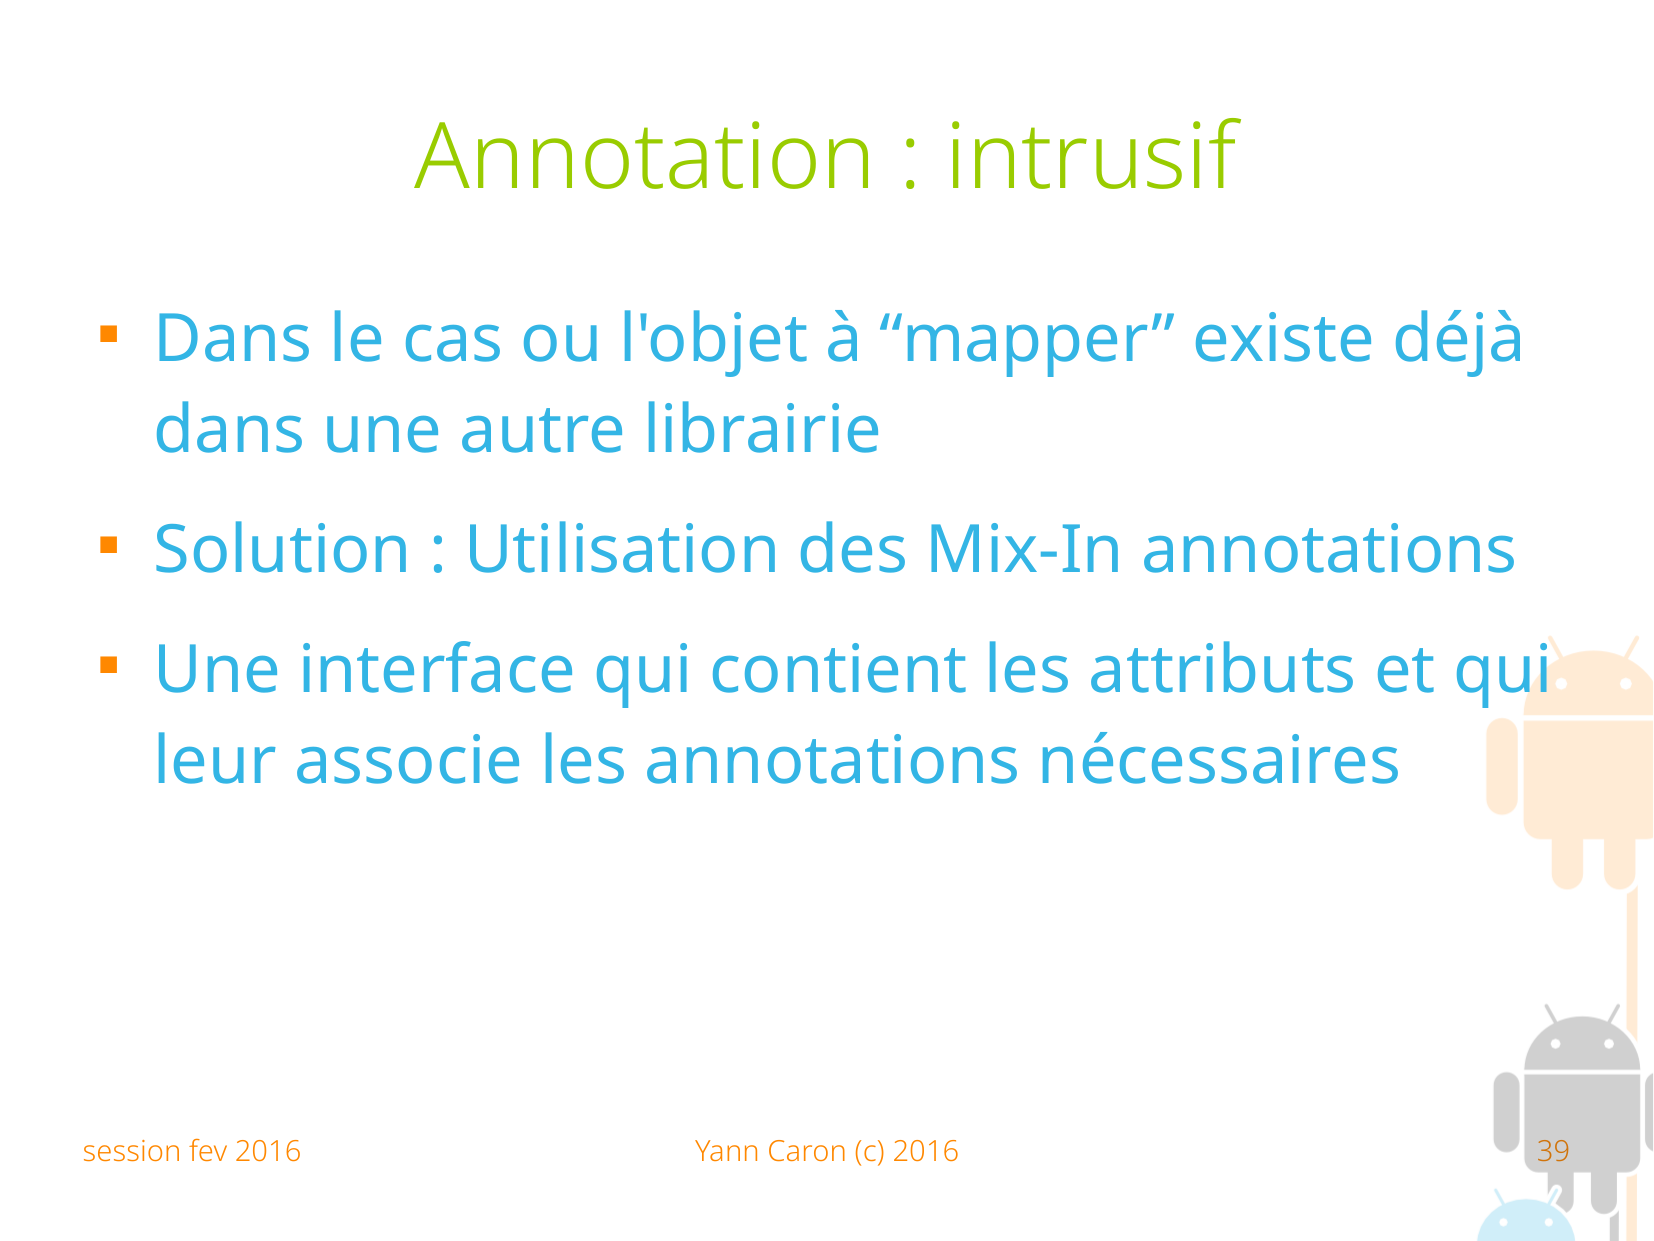

# Annotation : intrusif
Dans le cas ou l'objet à “mapper” existe déjà dans une autre librairie
Solution : Utilisation des Mix-In annotations
Une interface qui contient les attributs et qui leur associe les annotations nécessaires
session fev 2016
Yann Caron (c) 2016
39